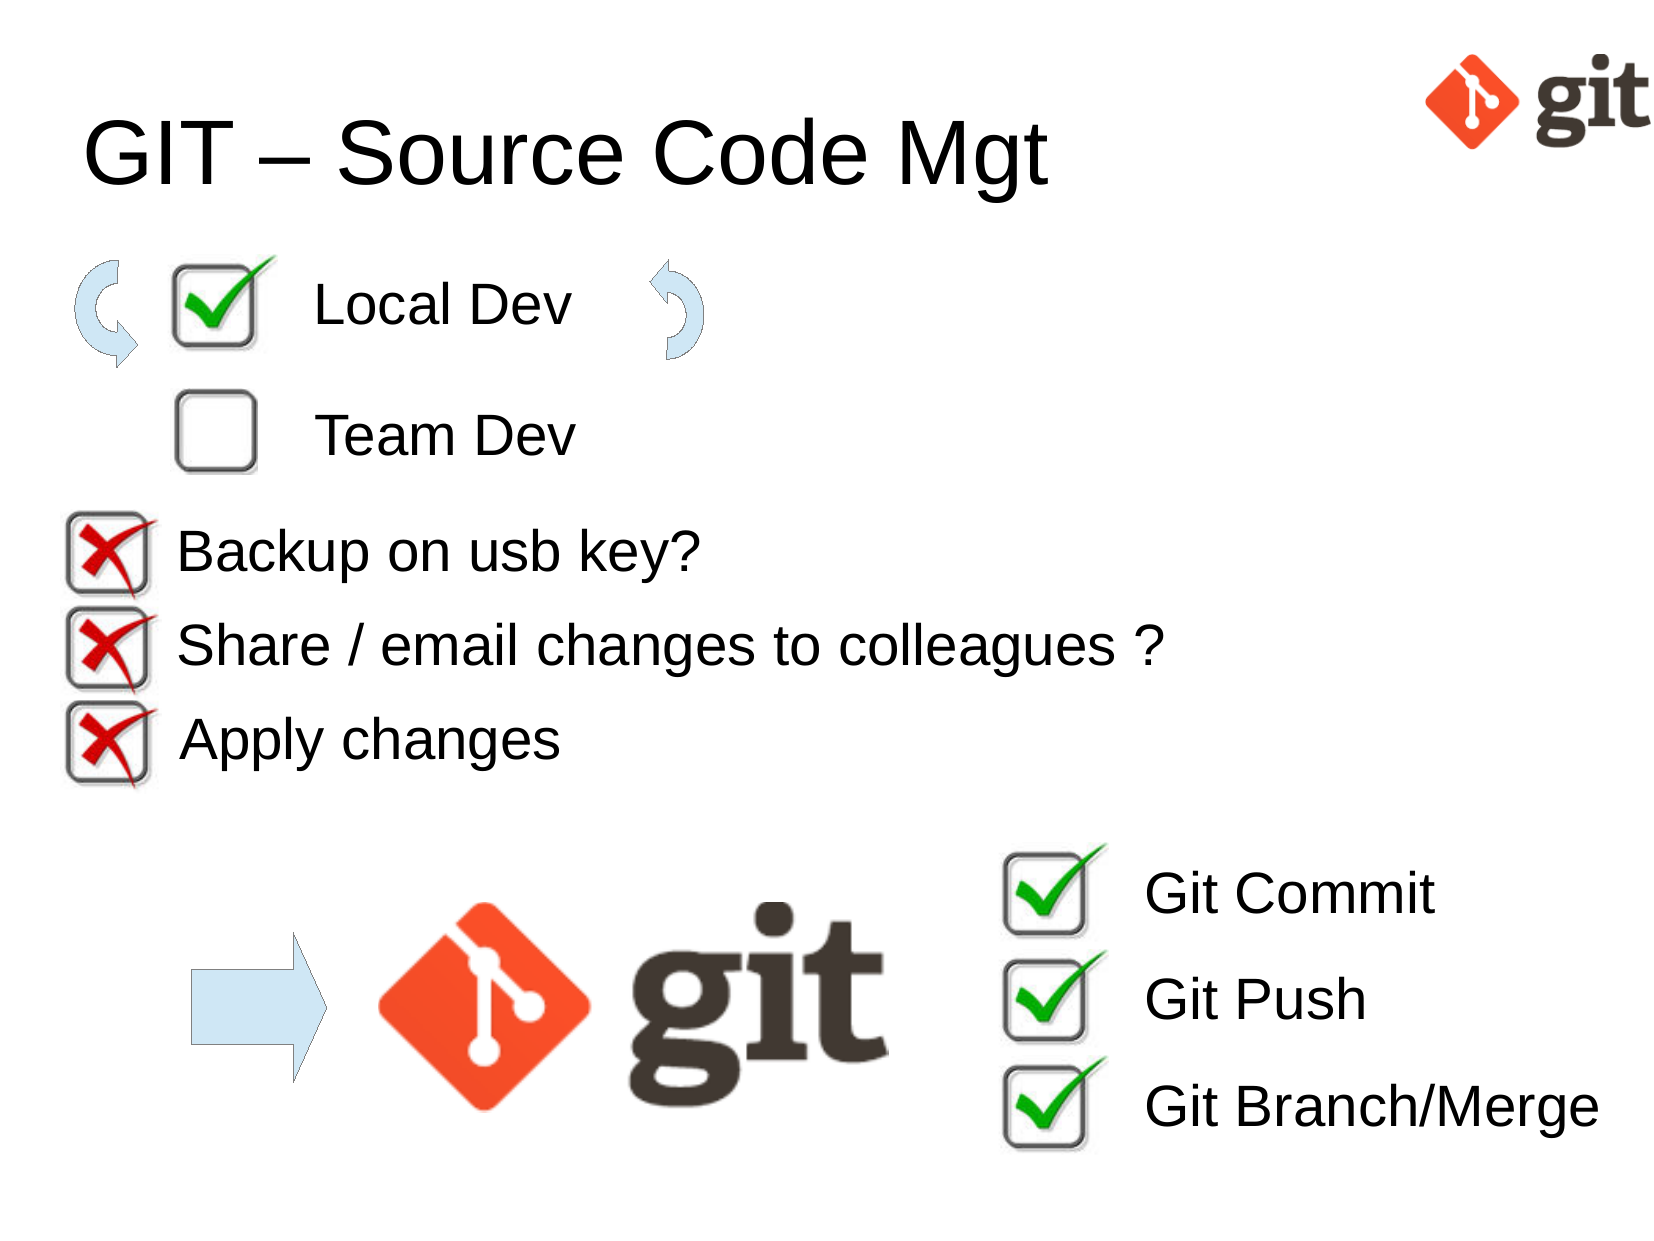

# GIT – Source Code Mgt
Local Dev
Team Dev
Backup on usb key?
Share / email changes to colleagues ?
Apply changes
Git Commit
Git Push
Git Branch/Merge